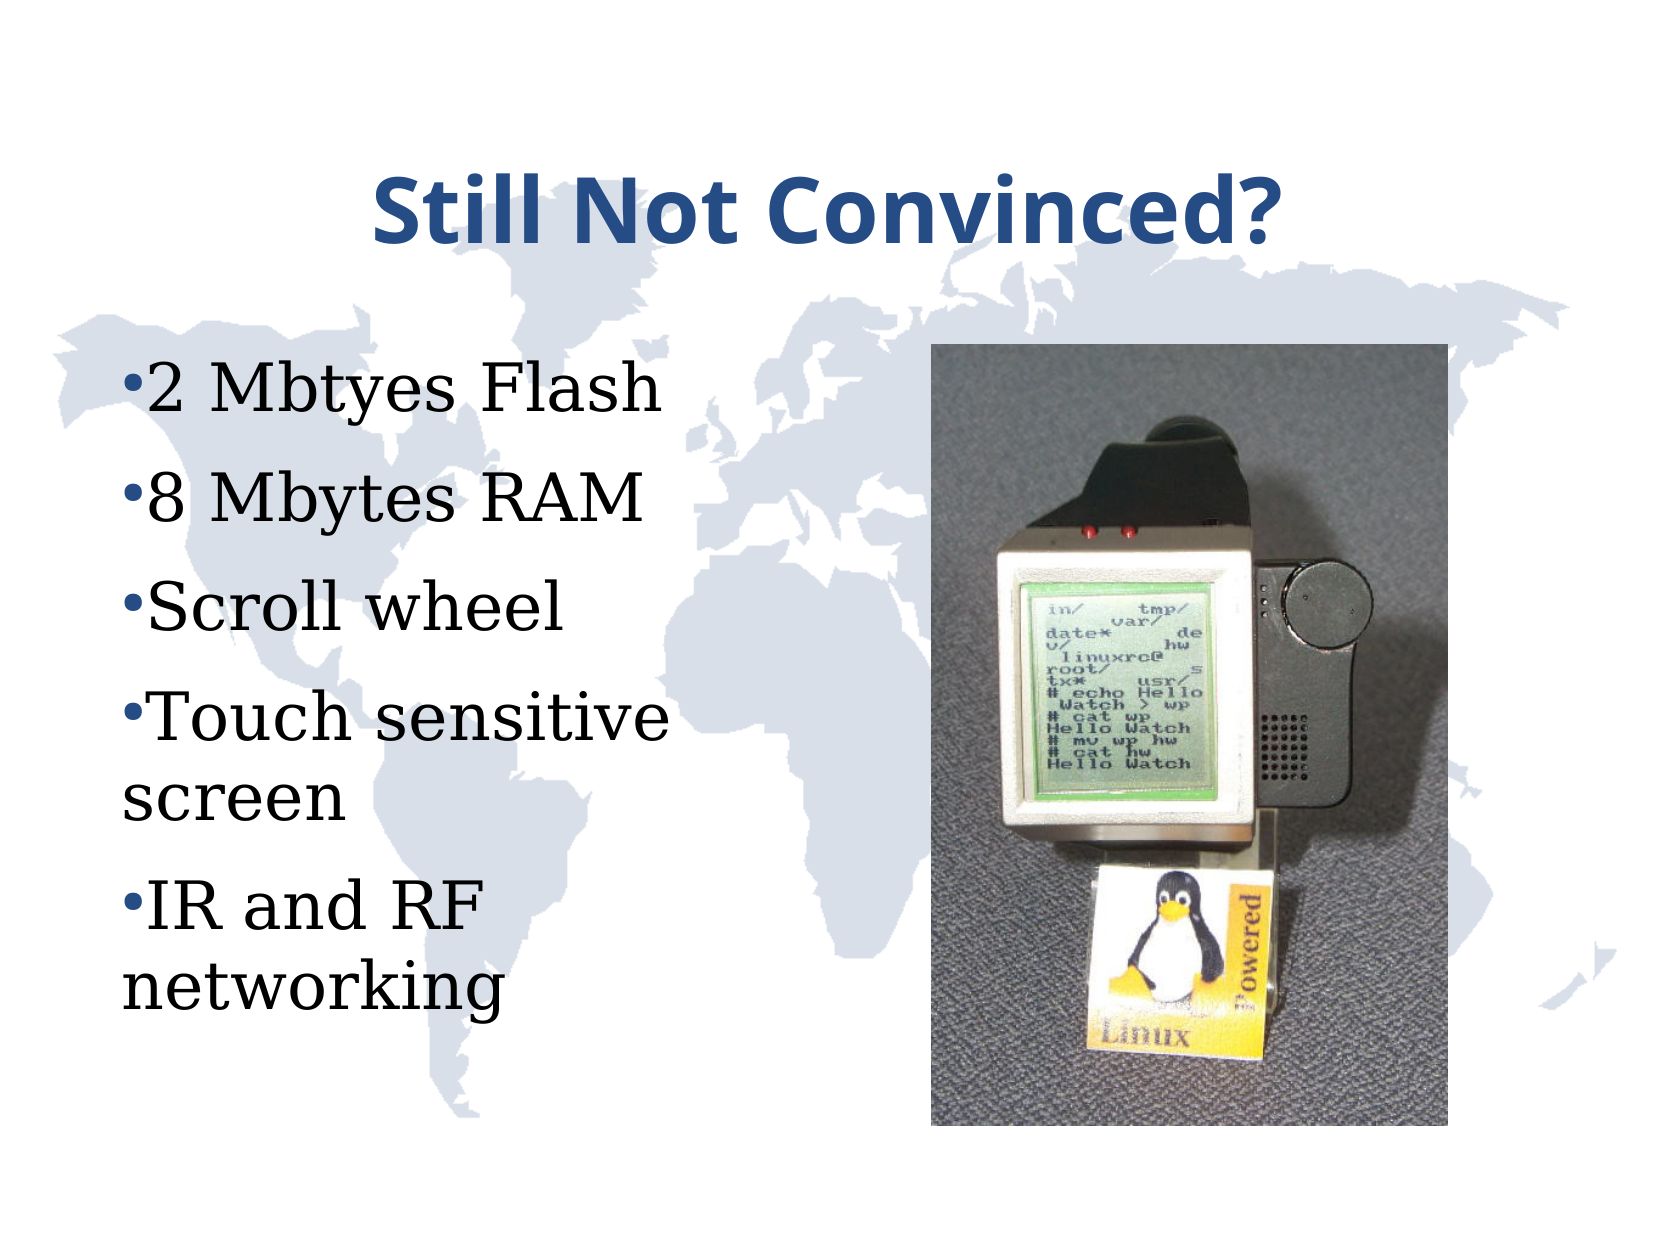

# Still Not Convinced?
2 Mbtyes Flash
8 Mbytes RAM
Scroll wheel
Touch sensitive screen
IR and RF networking